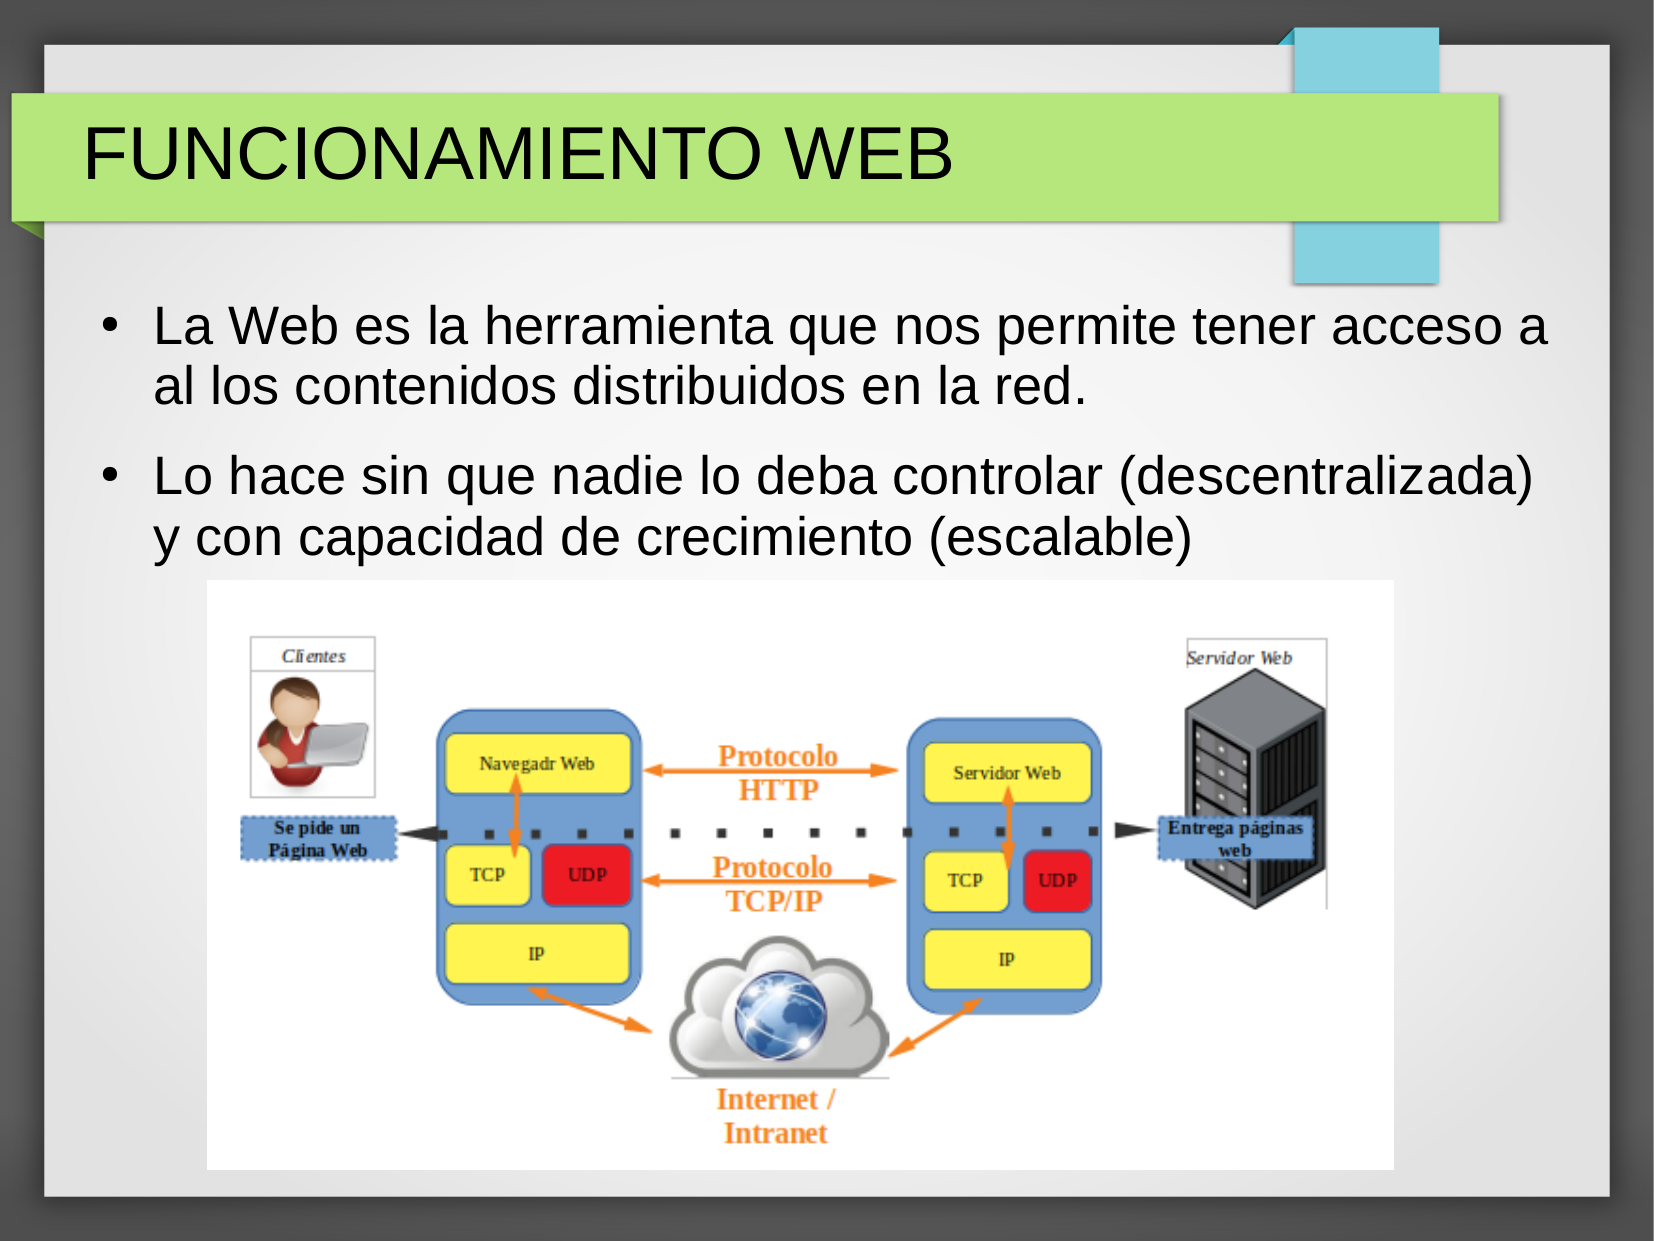

# FUNCIONAMIENTO WEB
La Web es la herramienta que nos permite tener acceso a al los contenidos distribuidos en la red.
Lo hace sin que nadie lo deba controlar (descentralizada) y con capacidad de crecimiento (escalable)